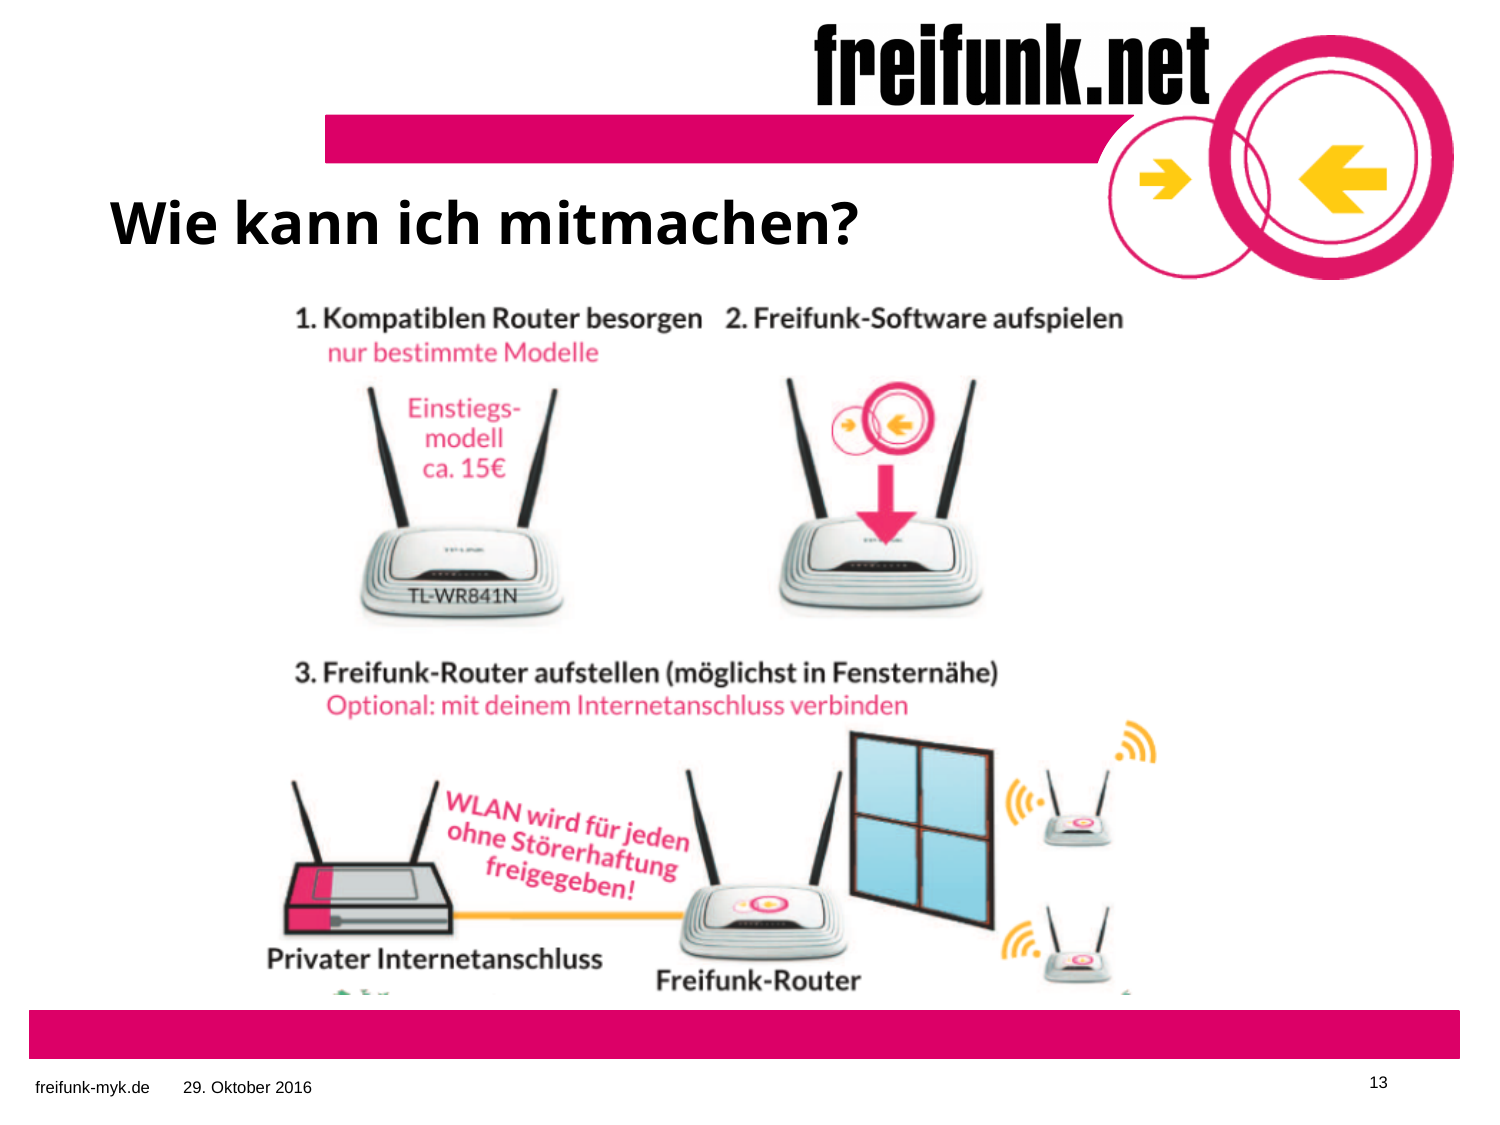

# Wie kann ich mitmachen?
13
freifunk-myk.de